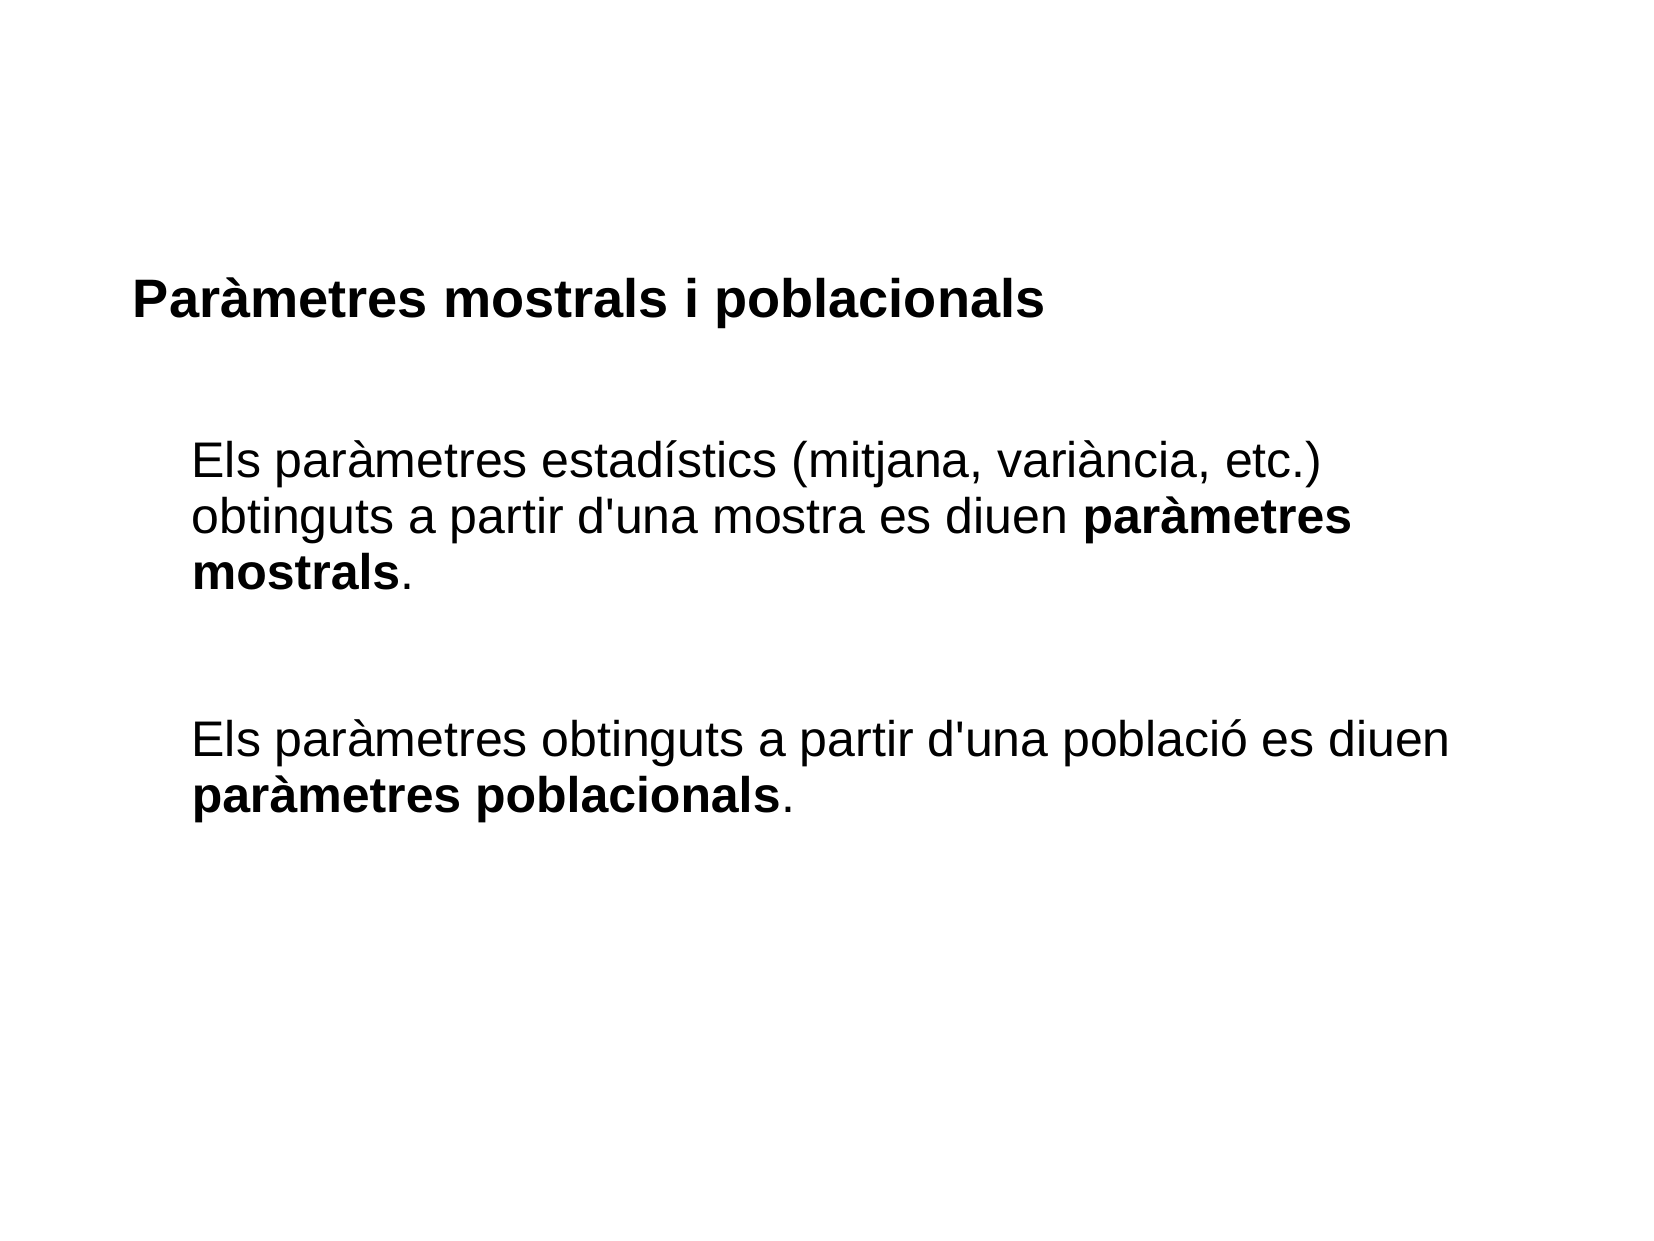

Paràmetres mostrals i poblacionals
Els paràmetres estadístics (mitjana, variància, etc.) obtinguts a partir d'una mostra es diuen paràmetres mostrals.
Els paràmetres obtinguts a partir d'una població es diuen paràmetres poblacionals.